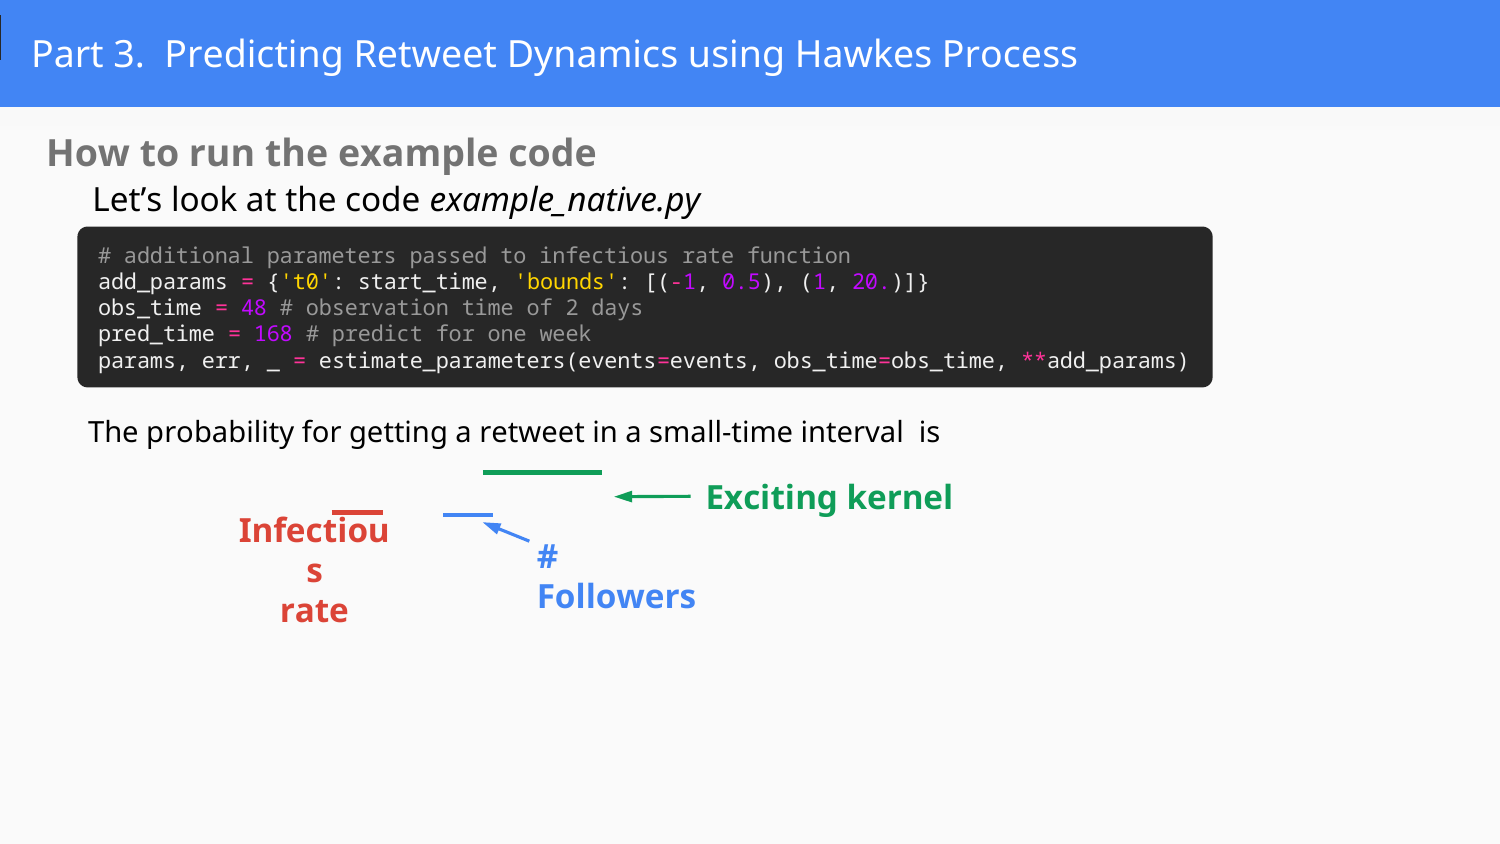

# Part 3. Predicting Retweet Dynamics using Hawkes Process
How to run the example code
Let’s look at the code example_native.py
# additional parameters passed to infectious rate function
add_params = {'t0': start_time, 'bounds': [(-1, 0.5), (1, 20.)]}
obs_time = 48 # observation time of 2 days
pred_time = 168 # predict for one week
params, err, _ = estimate_parameters(events=events, obs_time=obs_time, **add_params)
The probability for getting a retweet in a small-time interval is
Exciting kernel
Infectious
rate
# Followers